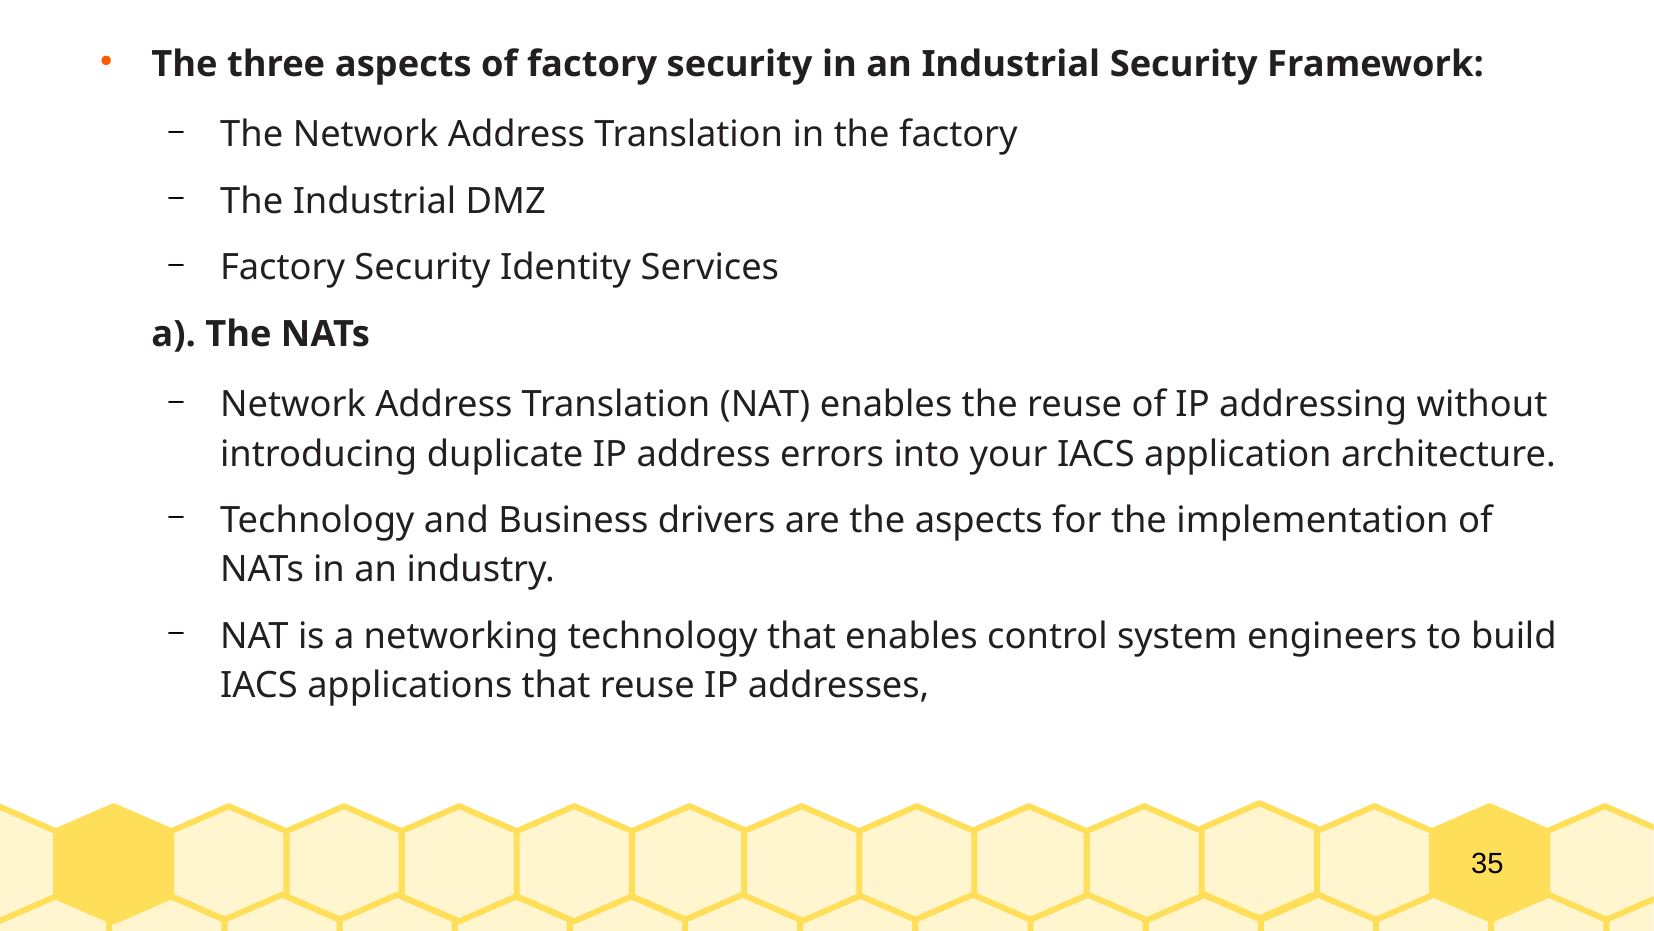

# The three aspects of factory security in an Industrial Security Framework:
The Network Address Translation in the factory
The Industrial DMZ
Factory Security Identity Services
a). The NATs
Network Address Translation (NAT) enables the reuse of IP addressing without introducing duplicate IP address errors into your IACS application architecture.
Technology and Business drivers are the aspects for the implementation of NATs in an industry.
NAT is a networking technology that enables control system engineers to build IACS applications that reuse IP addresses,